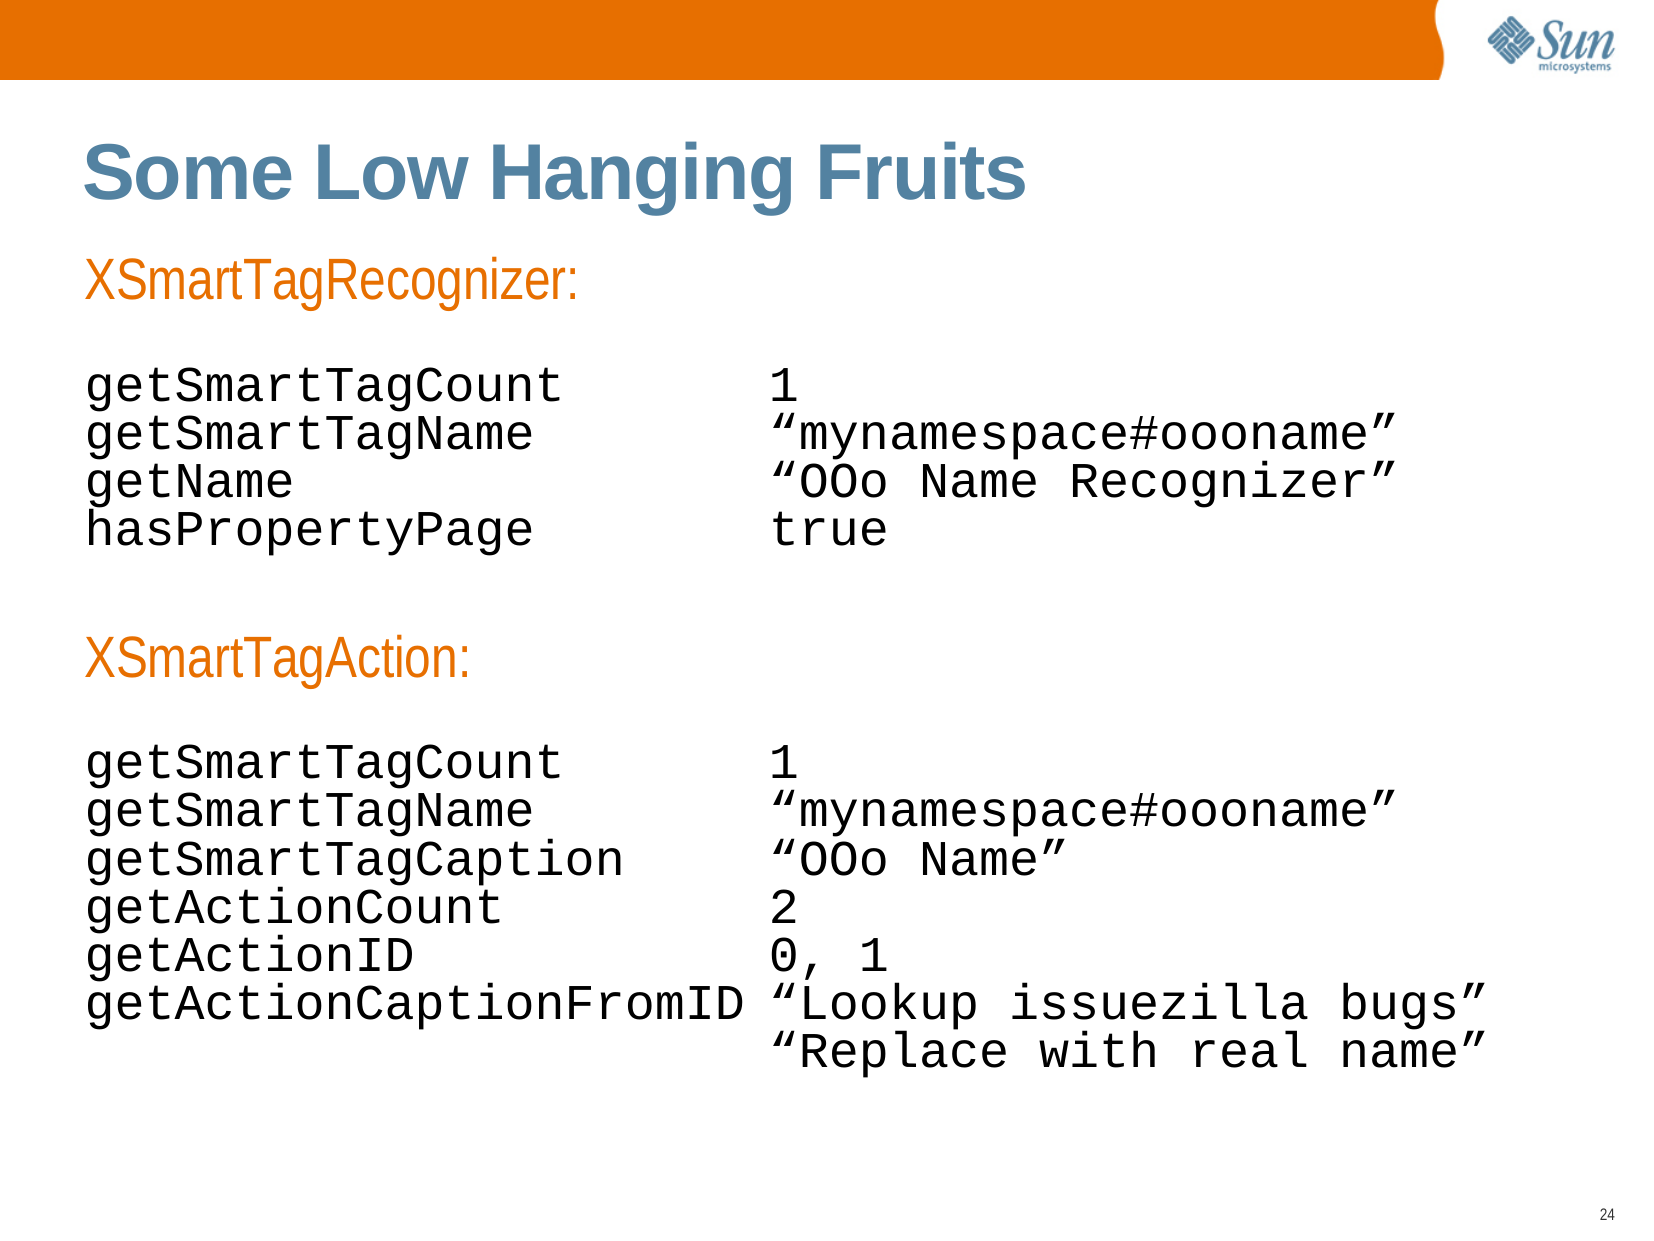

# Some Low Hanging Fruits
XSmartTagRecognizer:
getSmartTagCount	1
getSmartTagName	“mynamespace#oooname”
getName	“OOo Name Recognizer”
hasPropertyPage	true
XSmartTagAction:
getSmartTagCount	1
getSmartTagName	“mynamespace#oooname”
getSmartTagCaption	“OOo Name”
getActionCount	2
getActionID	0, 1
getActionCaptionFromID	“Lookup issuezilla bugs”
	“Replace with real name”